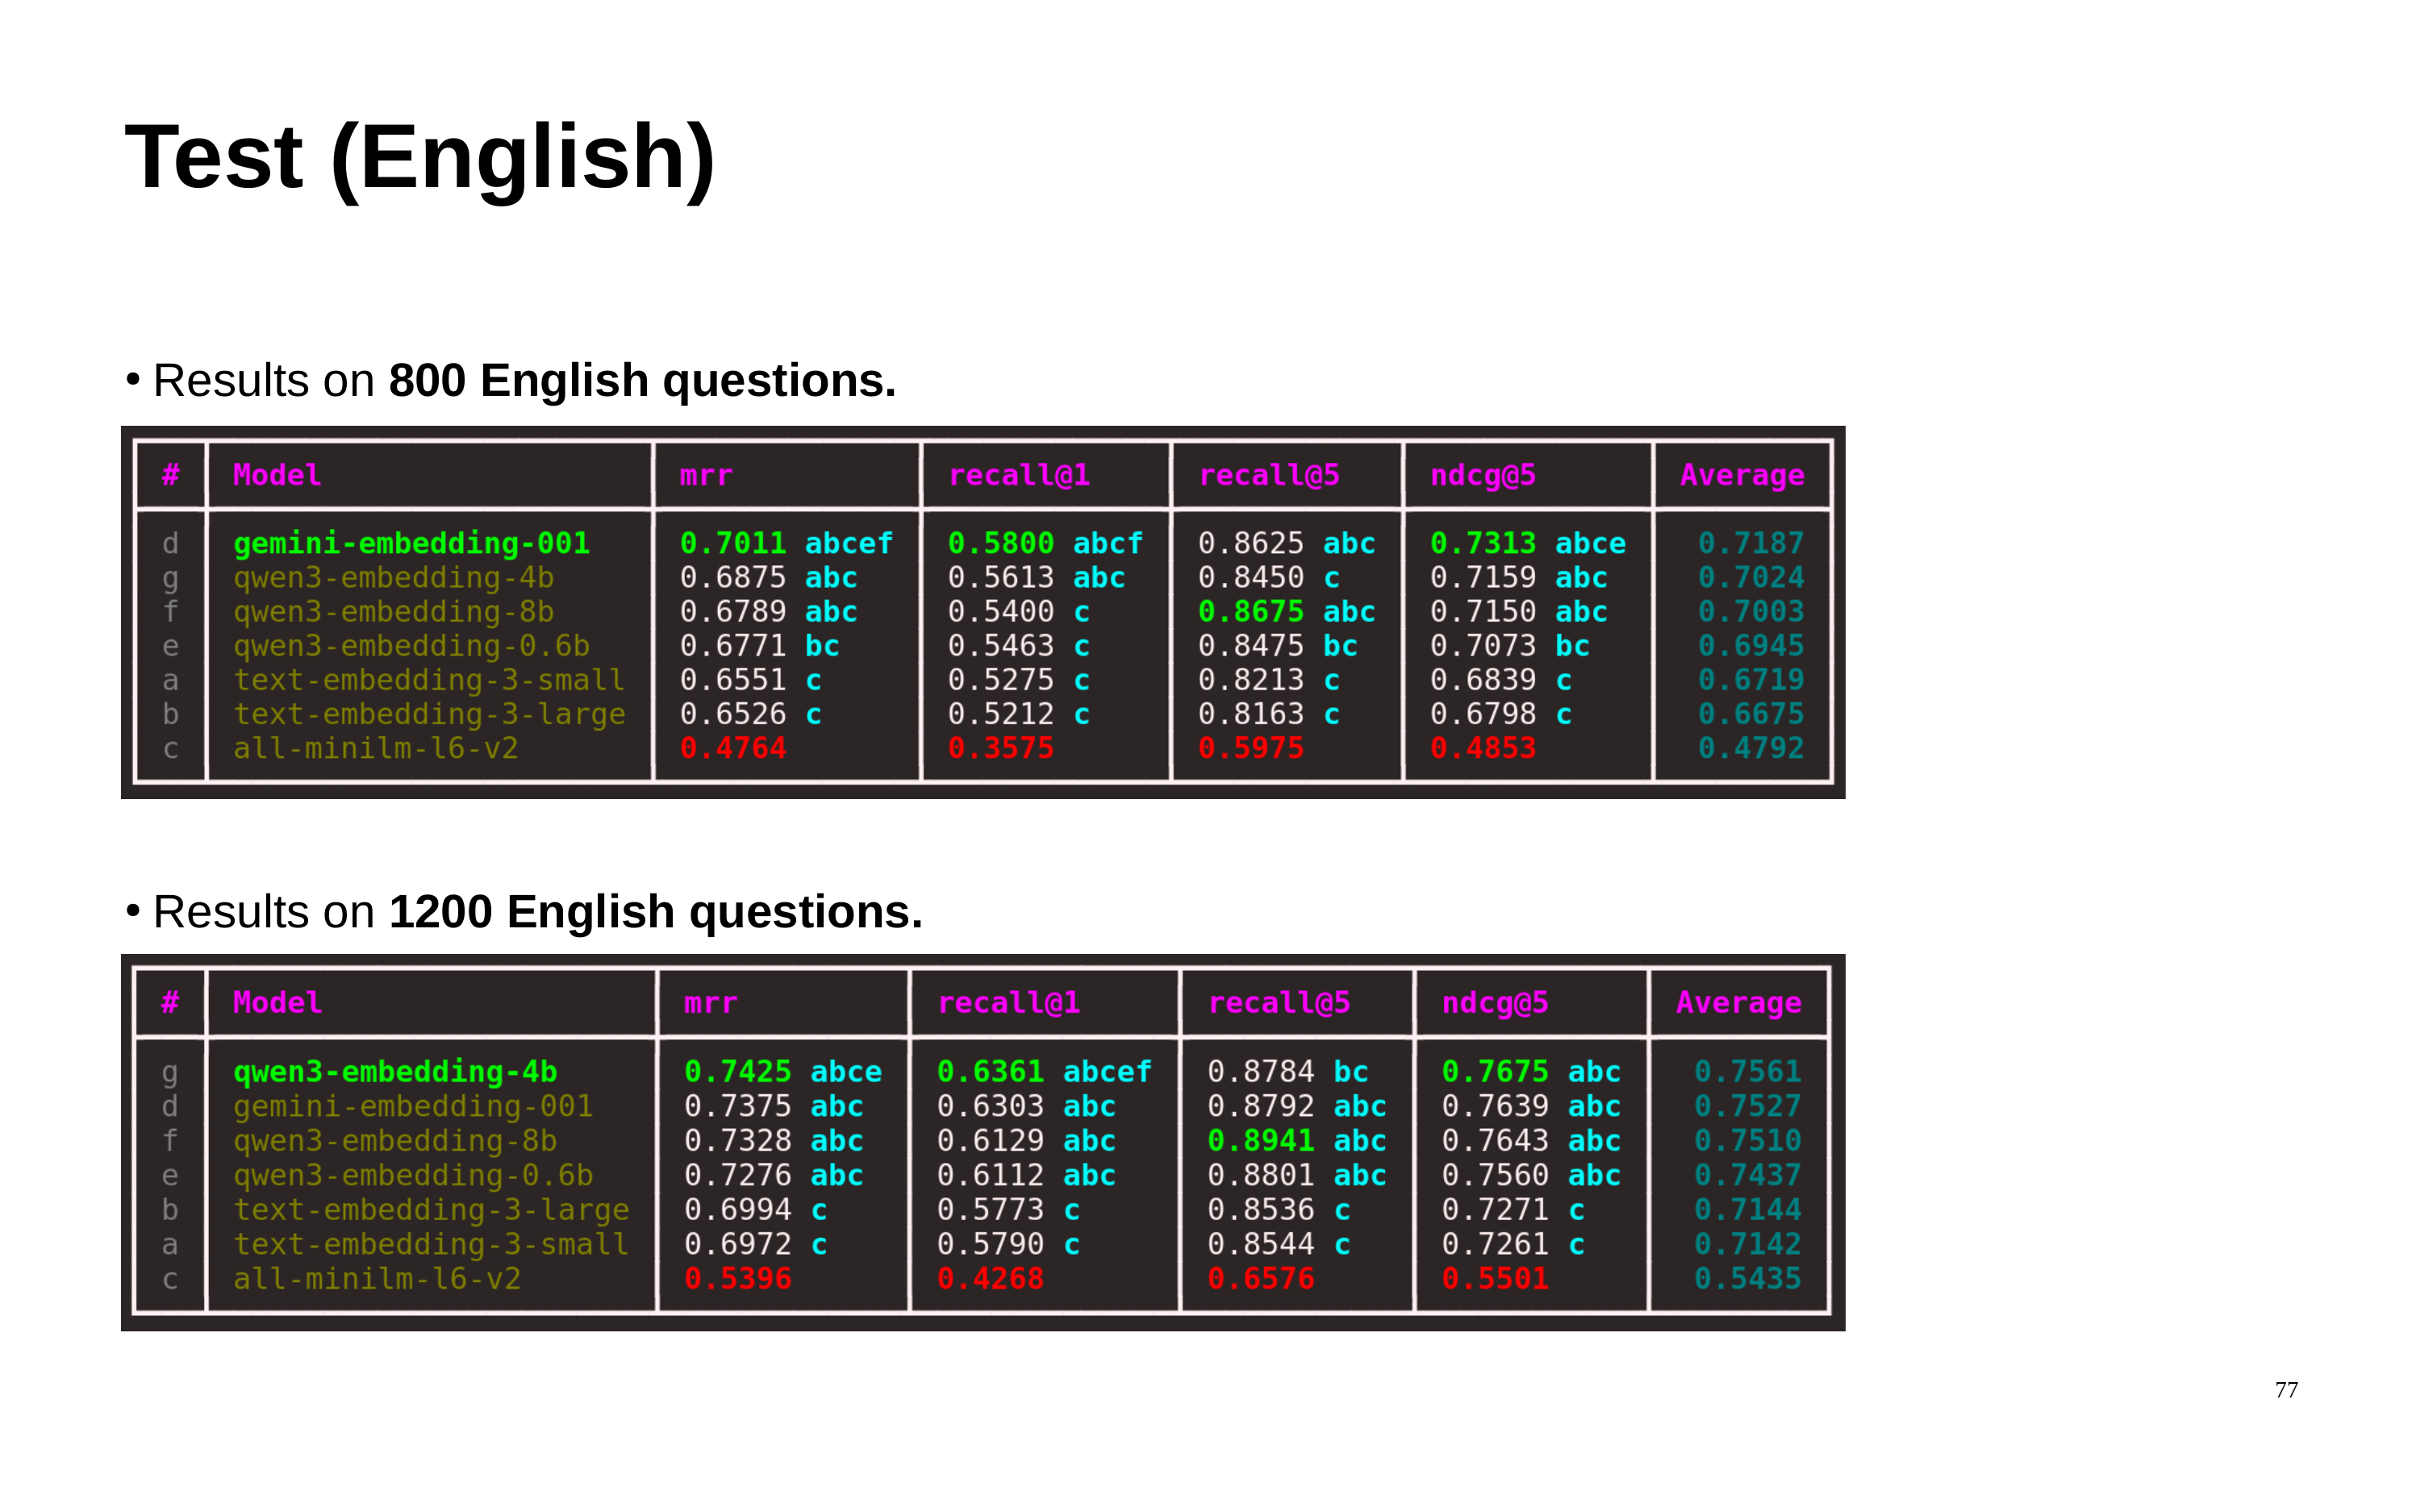

Test (English)
Results on 800 English questions.
Results on 1200 English questions.
77